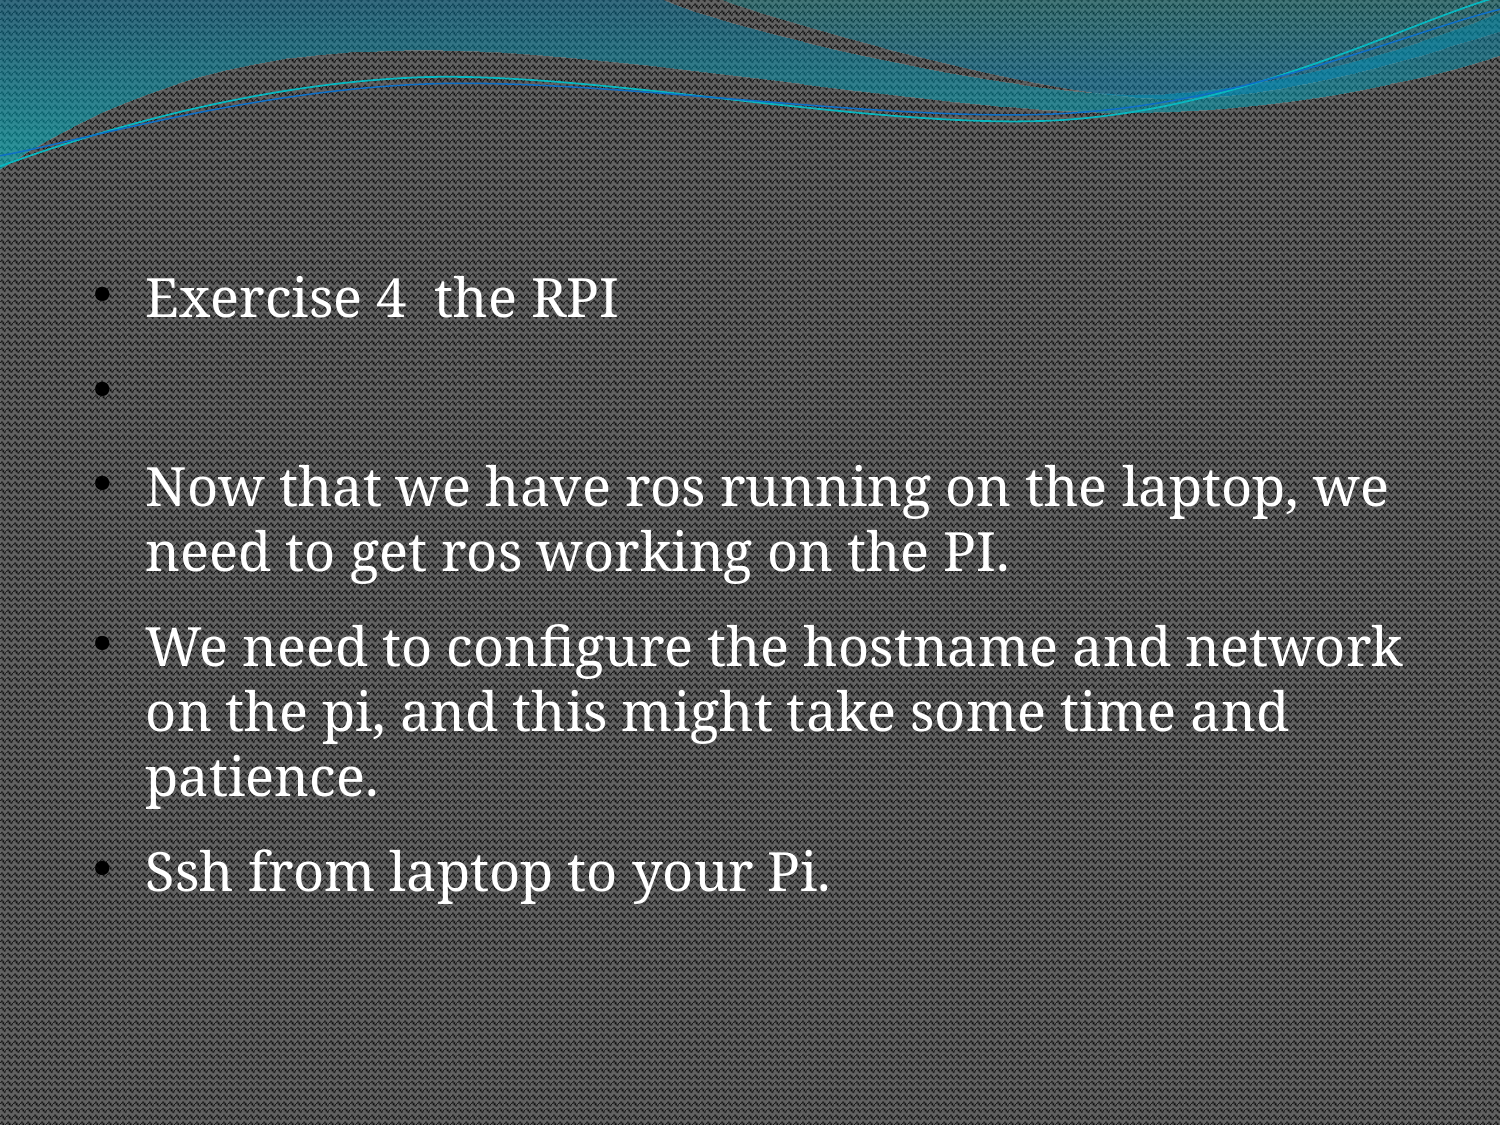

#
Exercise 4 the RPI
Now that we have ros running on the laptop, we need to get ros working on the PI.
We need to configure the hostname and network on the pi, and this might take some time and patience.
Ssh from laptop to your Pi.